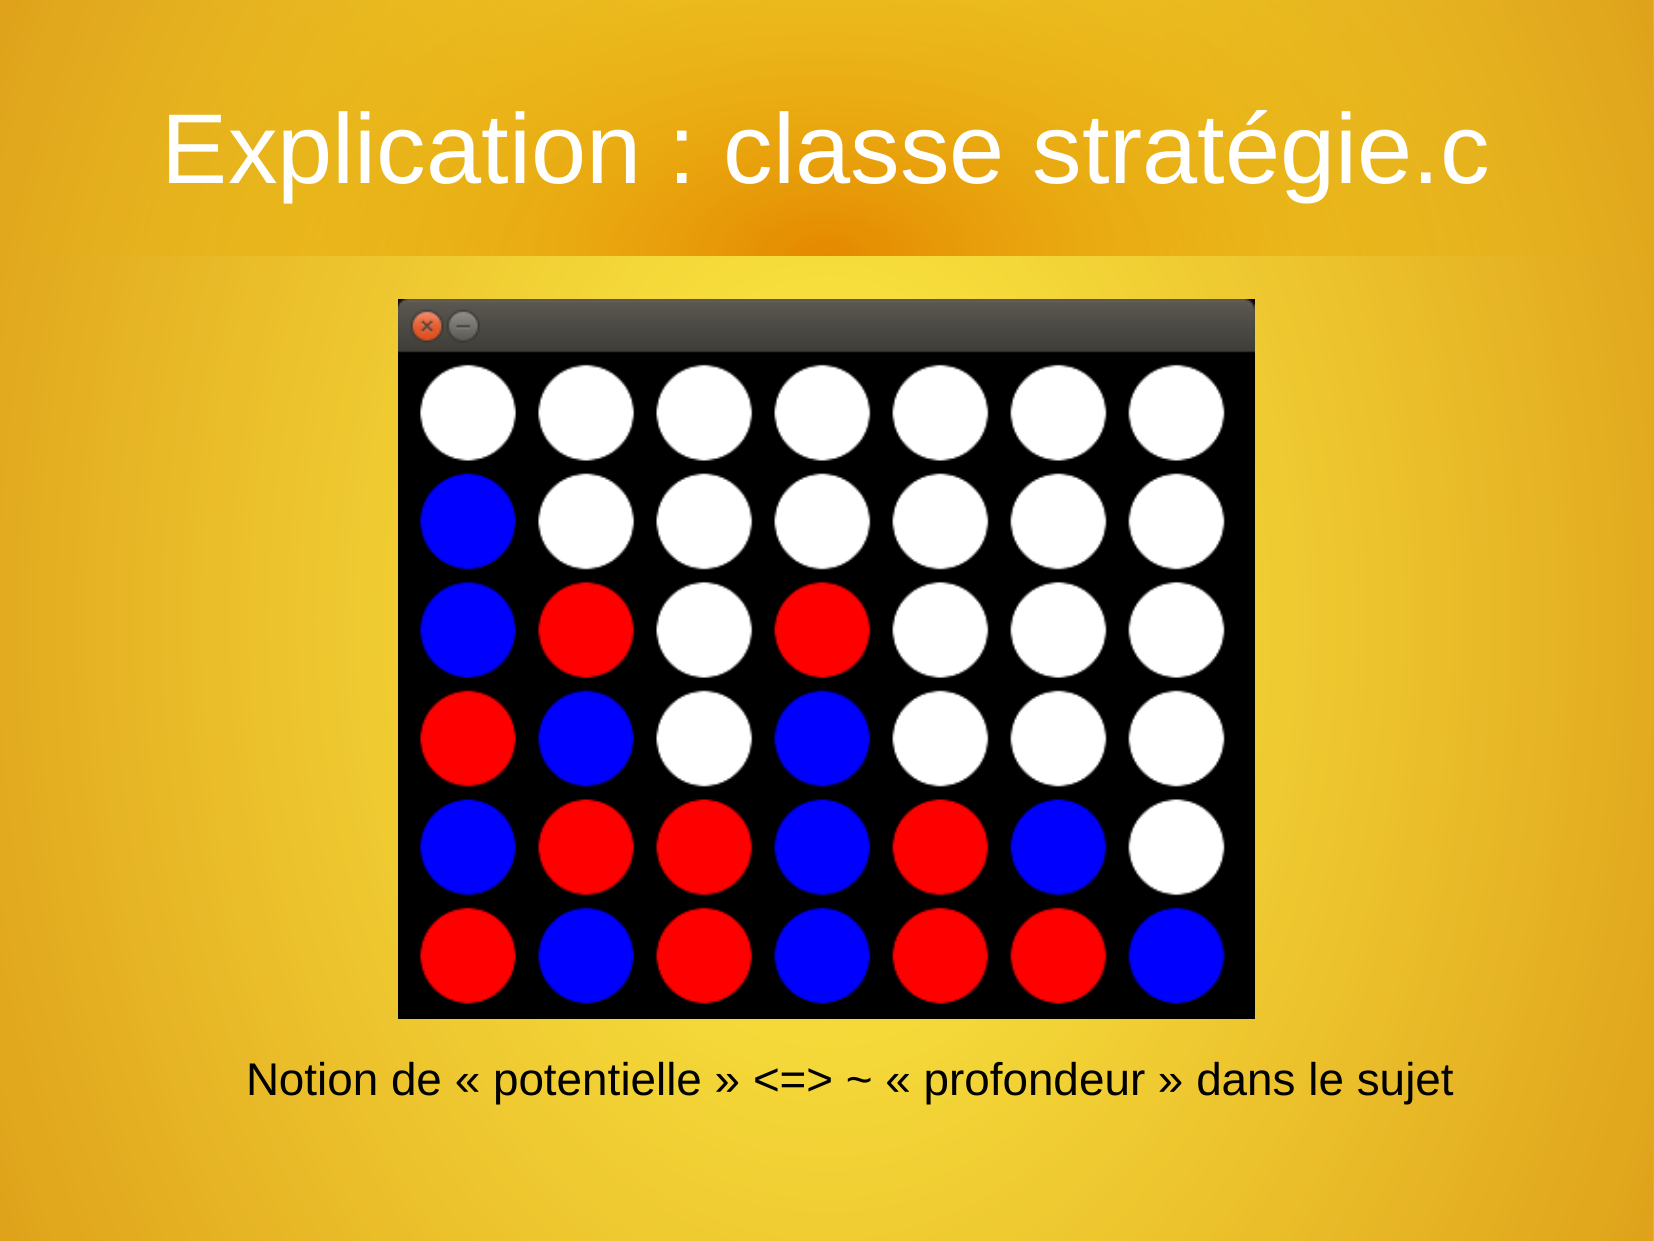

# Explication : classe stratégie.c
Notion de « potentielle » <=> ~ « profondeur » dans le sujet